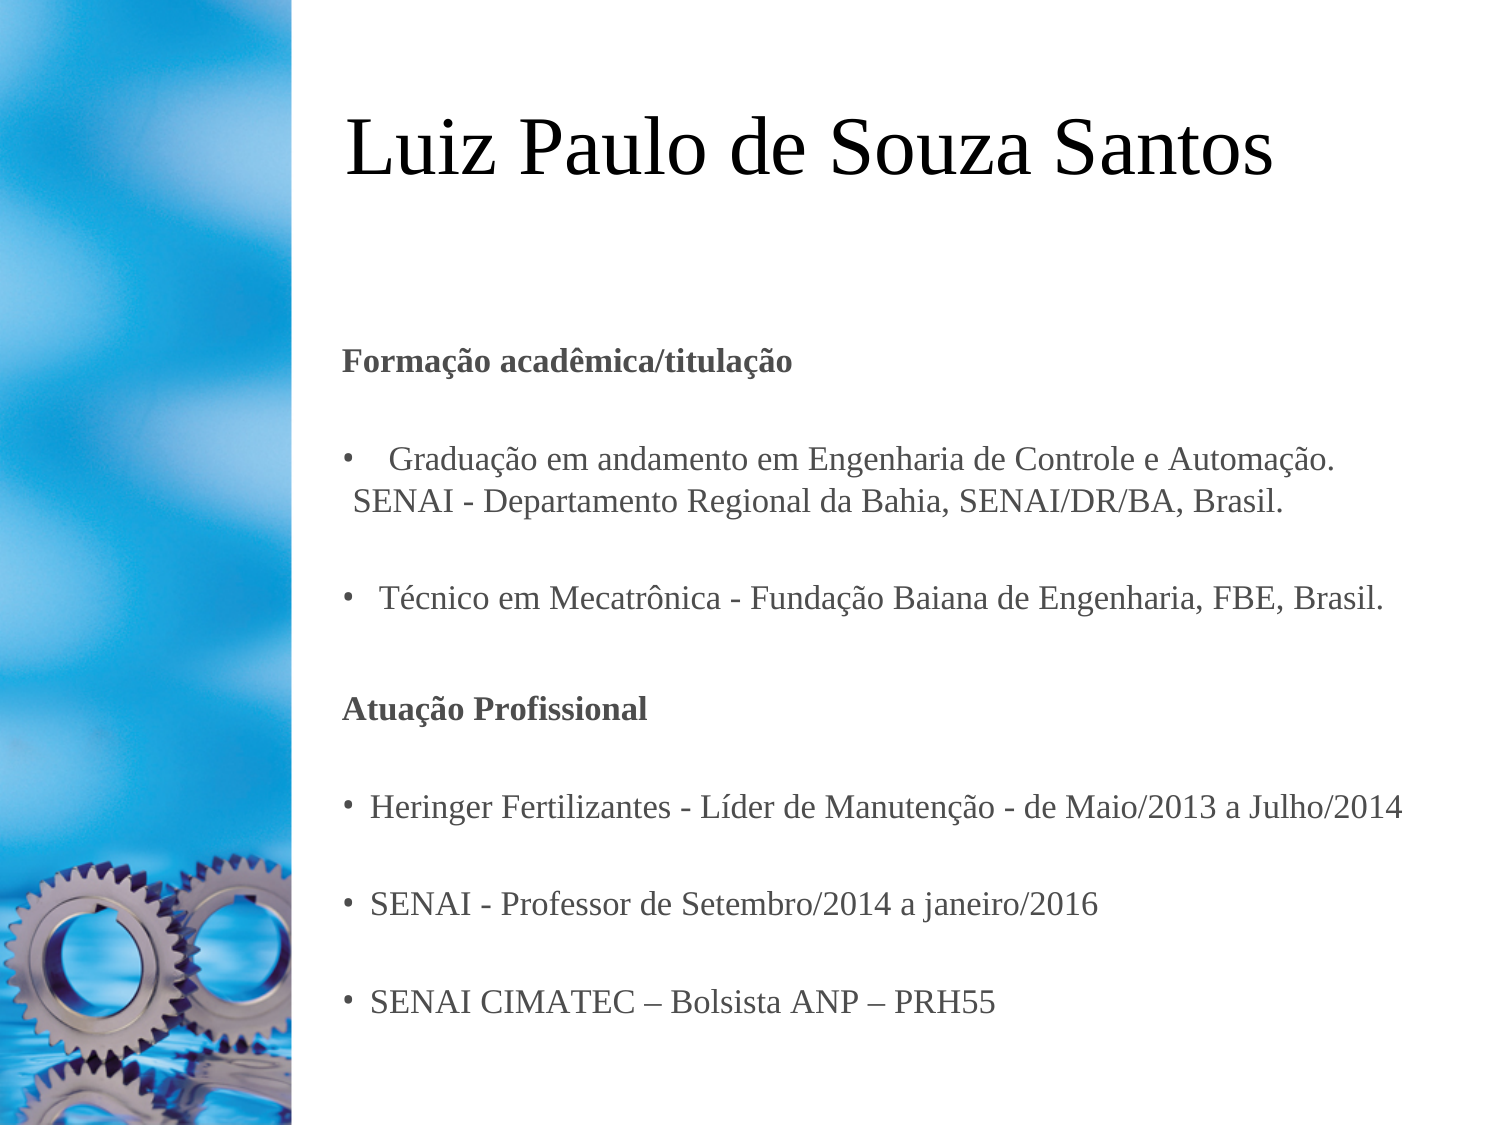

# Luiz Paulo de Souza Santos
Formação acadêmica/titulação
Graduação em andamento em Engenharia de Controle e Automação.
SENAI - Departamento Regional da Bahia, SENAI/DR/BA, Brasil.
 Técnico em Mecatrônica - Fundação Baiana de Engenharia, FBE, Brasil.
Atuação Profissional
 Heringer Fertilizantes - Líder de Manutenção - de Maio/2013 a Julho/2014
 SENAI - Professor de Setembro/2014 a janeiro/2016
 SENAI CIMATEC – Bolsista ANP – PRH55